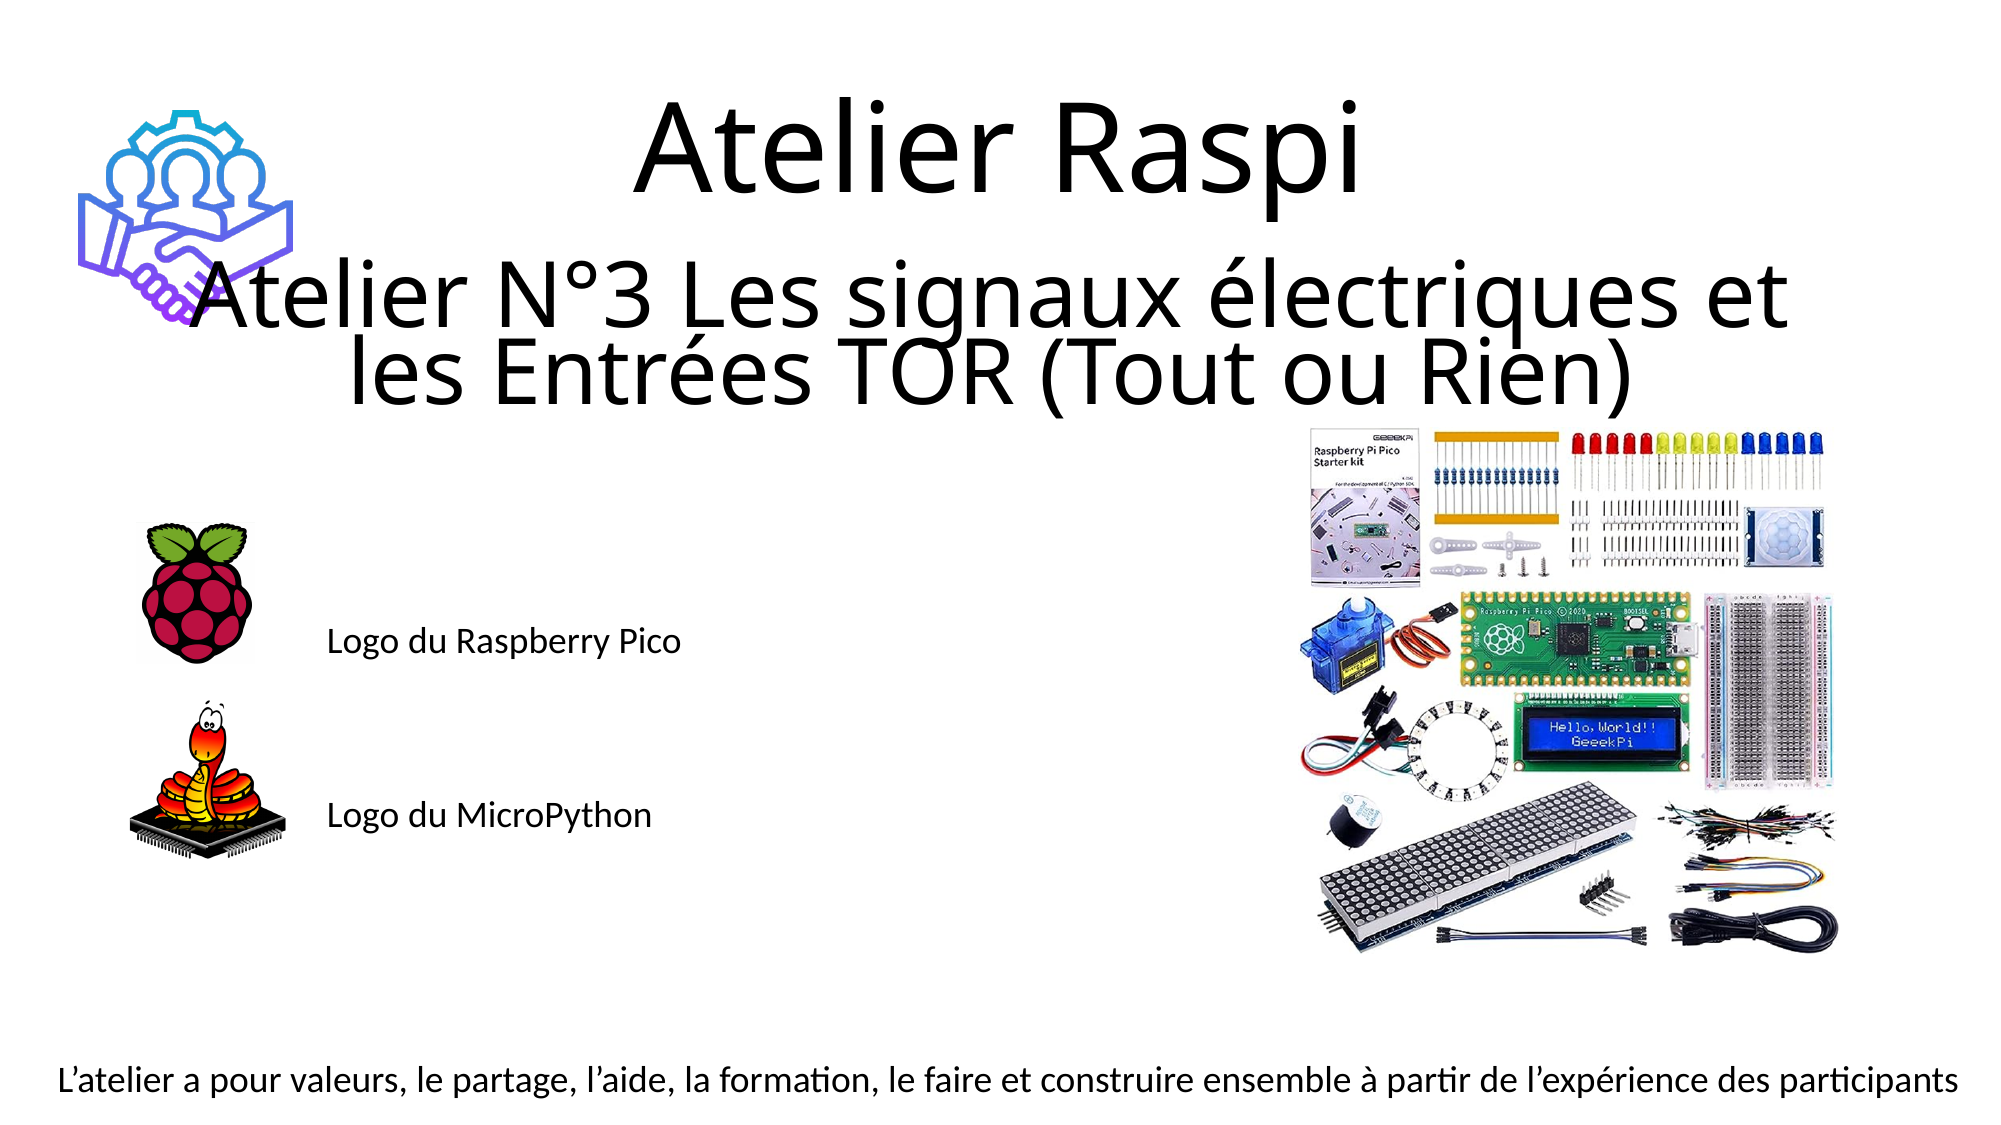

# Atelier Raspi
Atelier N°3 Les signaux électriques et les Entrées TOR (Tout ou Rien)
Logo du Raspberry Pico
Logo du MicroPython
L’atelier a pour valeurs, le partage, l’aide, la formation, le faire et construire ensemble à partir de l’expérience des participants